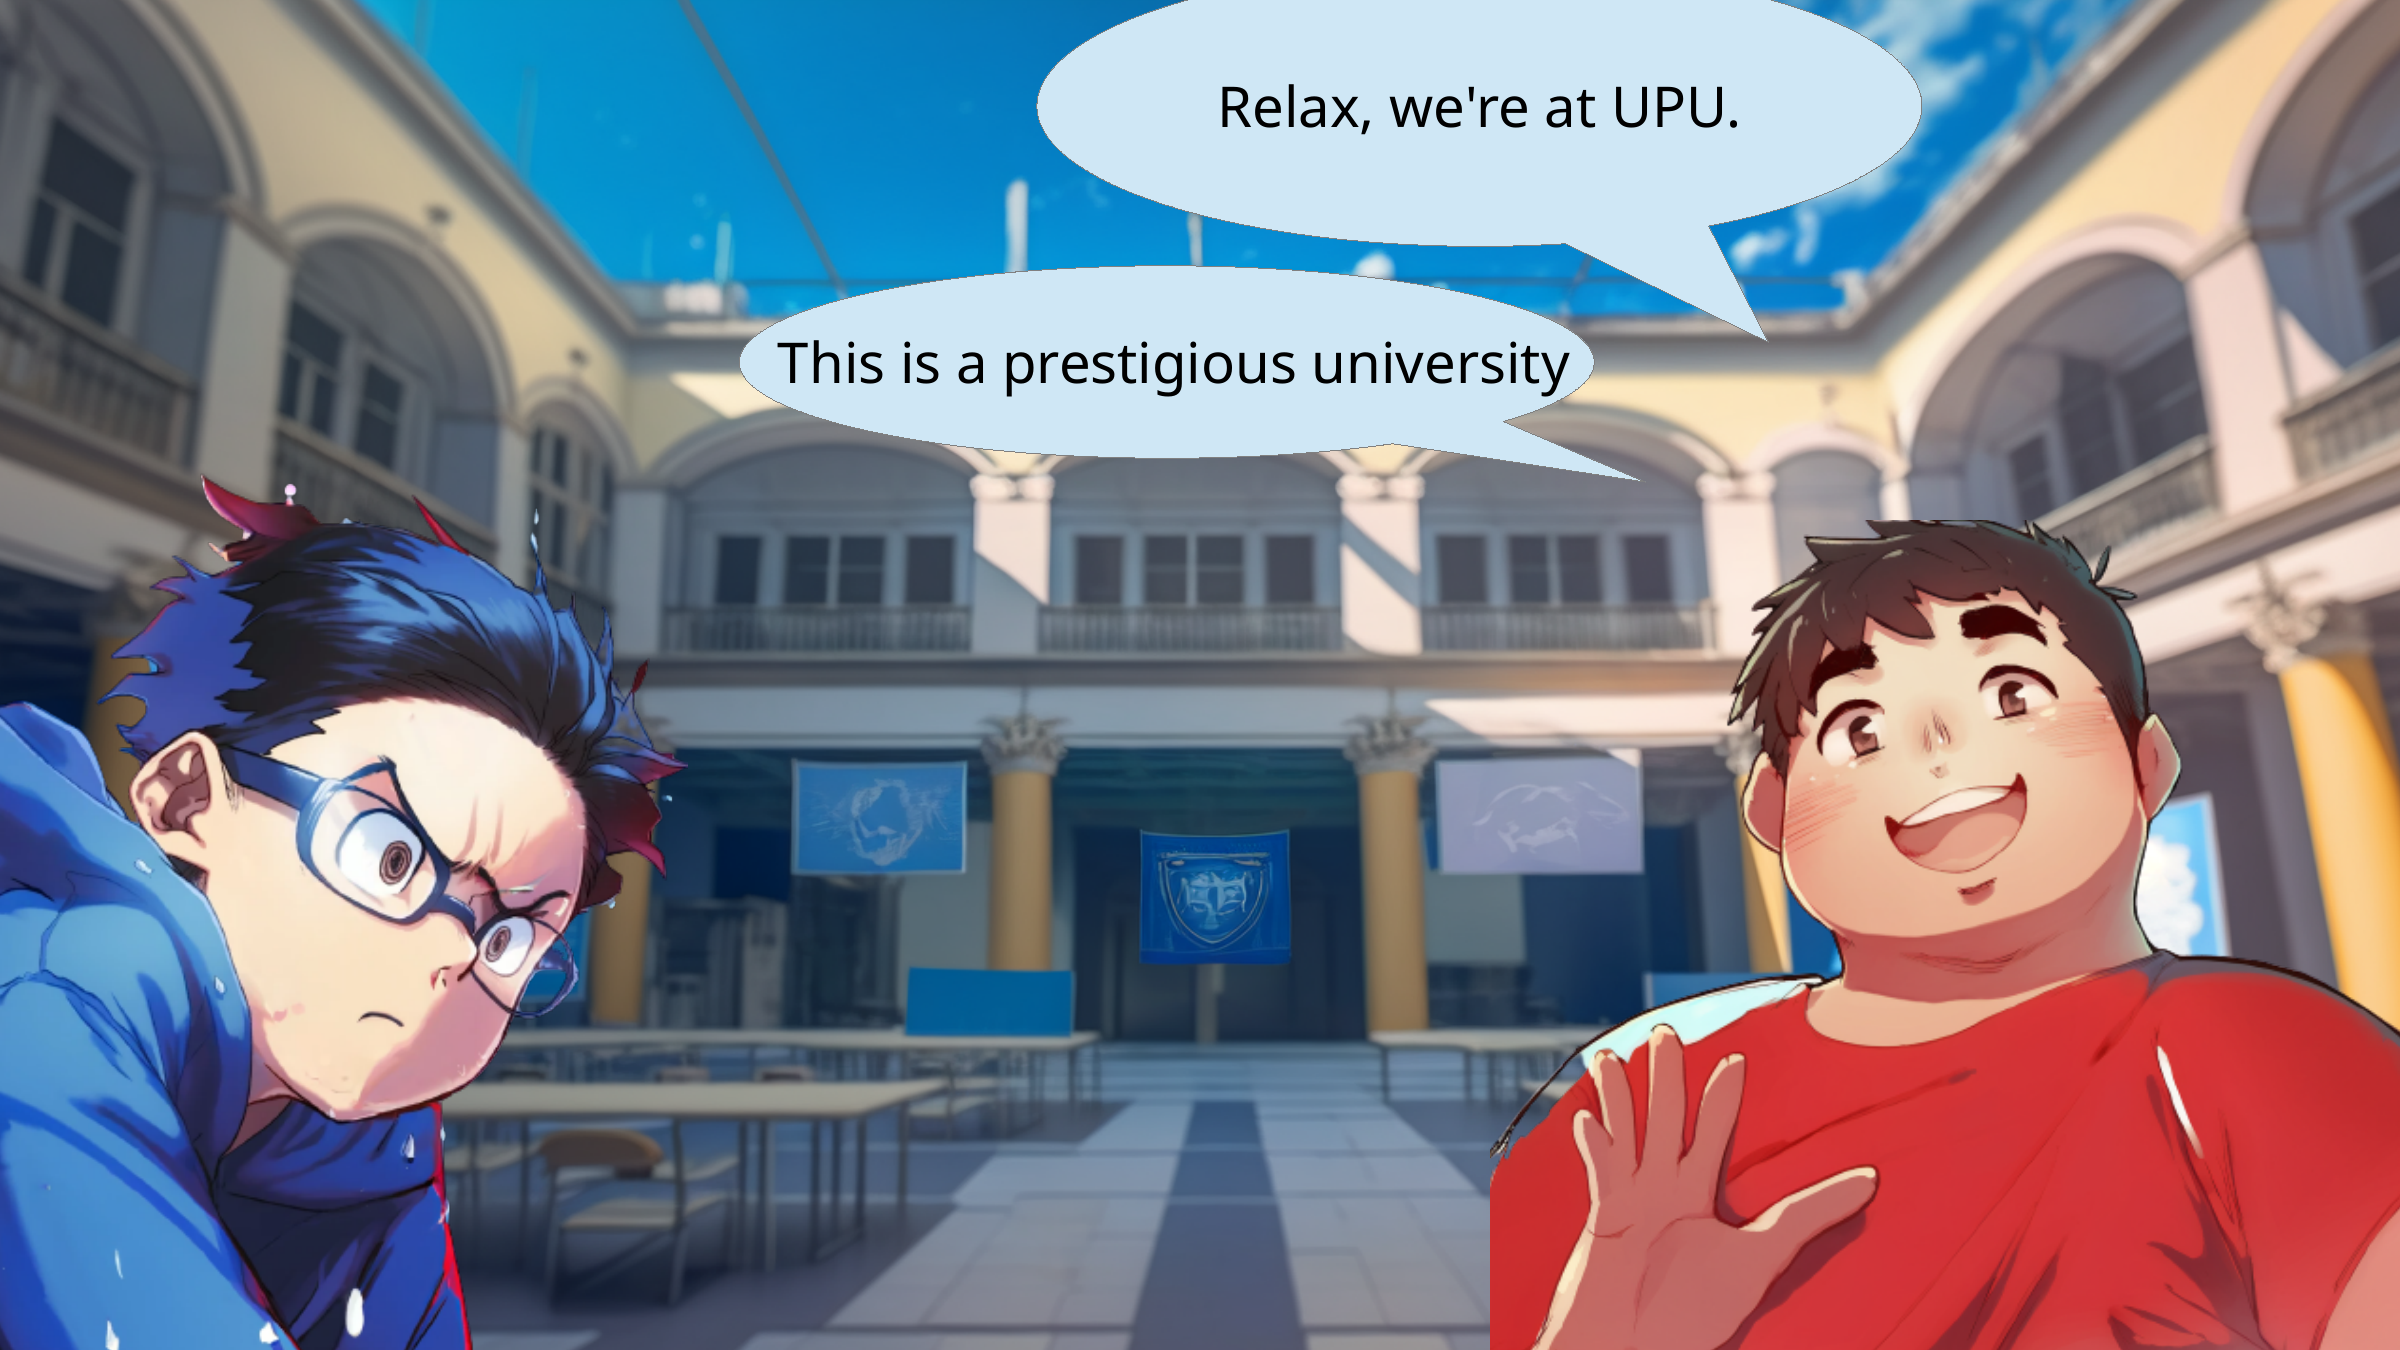

Relax, we're at UPU.
 This is a prestigious university